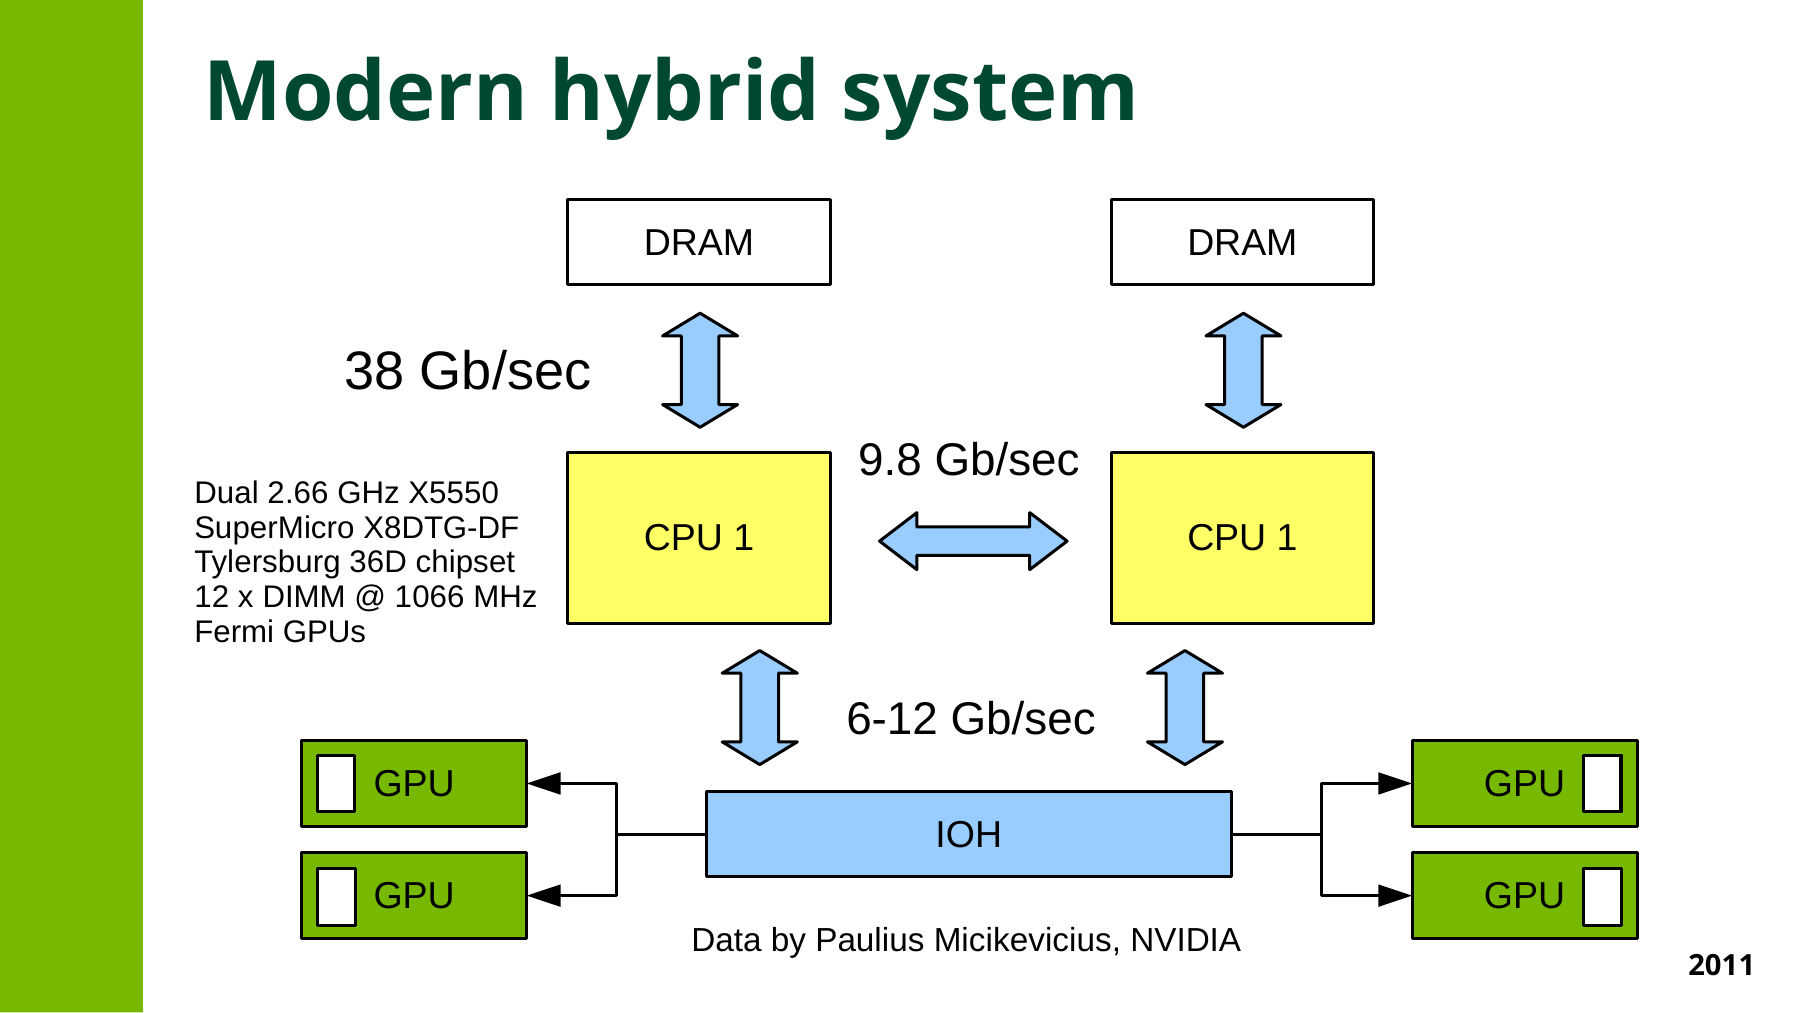

# Modern hybrid system
DRAM
DRAM
38 Gb/sec
9.8 Gb/sec
CPU 1
CPU 1
Dual 2.66 GHz X5550
SuperMicro X8DTG-DF
Tylersburg 36D chipset
12 x DIMM @ 1066 MHz
Fermi GPUs
6-12 Gb/sec
GPU
GPU
IOH
GPU
GPU
Data by Paulius Micikevicius, NVIDIA